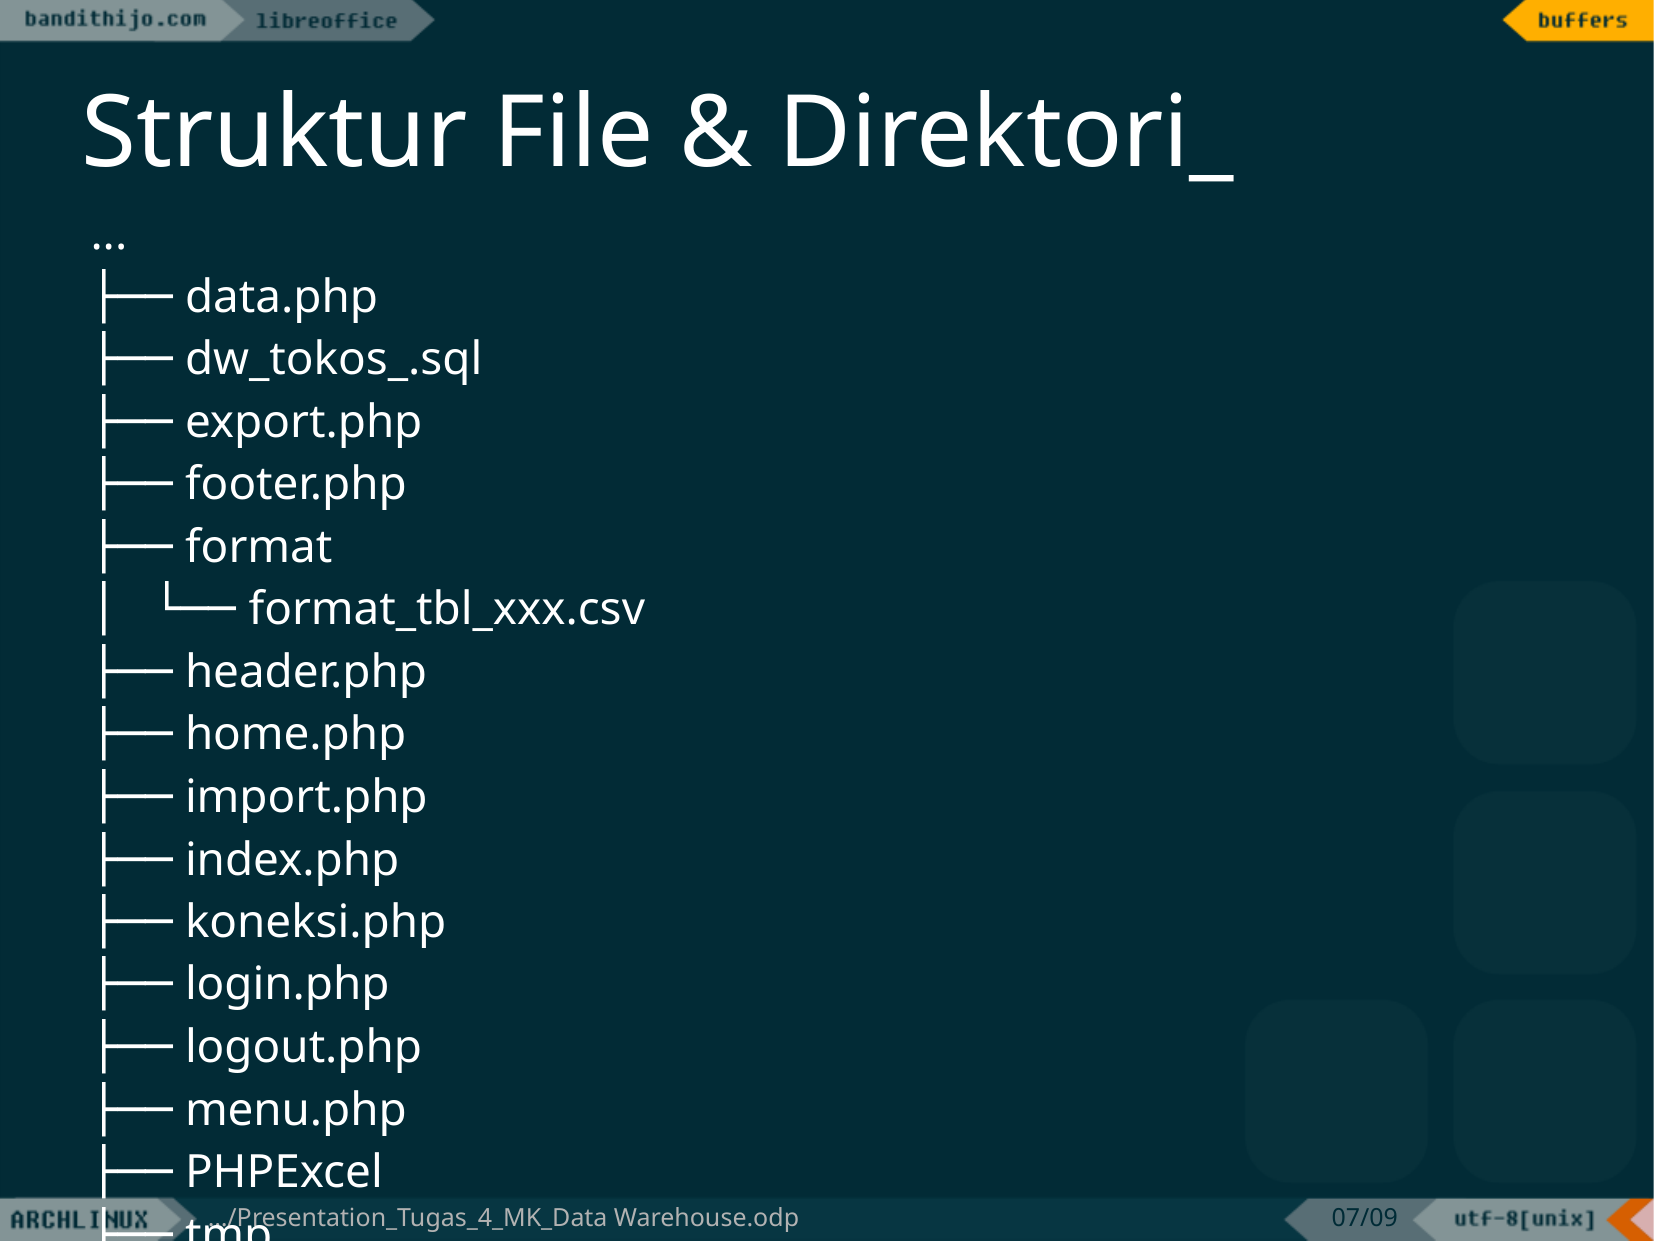

# Struktur File & Direktori_
...
├── data.php
├── dw_tokos_.sql
├── export.php
├── footer.php
├── format
│   └── format_tbl_xxx.csv
├── header.php
├── home.php
├── import.php
├── index.php
├── koneksi.php
├── login.php
├── logout.php
├── menu.php
├── PHPExcel
├── tmp
│   └── data.csv
├── upload_tbl_xxx.php
└── view_tbl_xxx.php
…/Presentation_Tugas_4_MK_Data Warehouse.odp
07/09